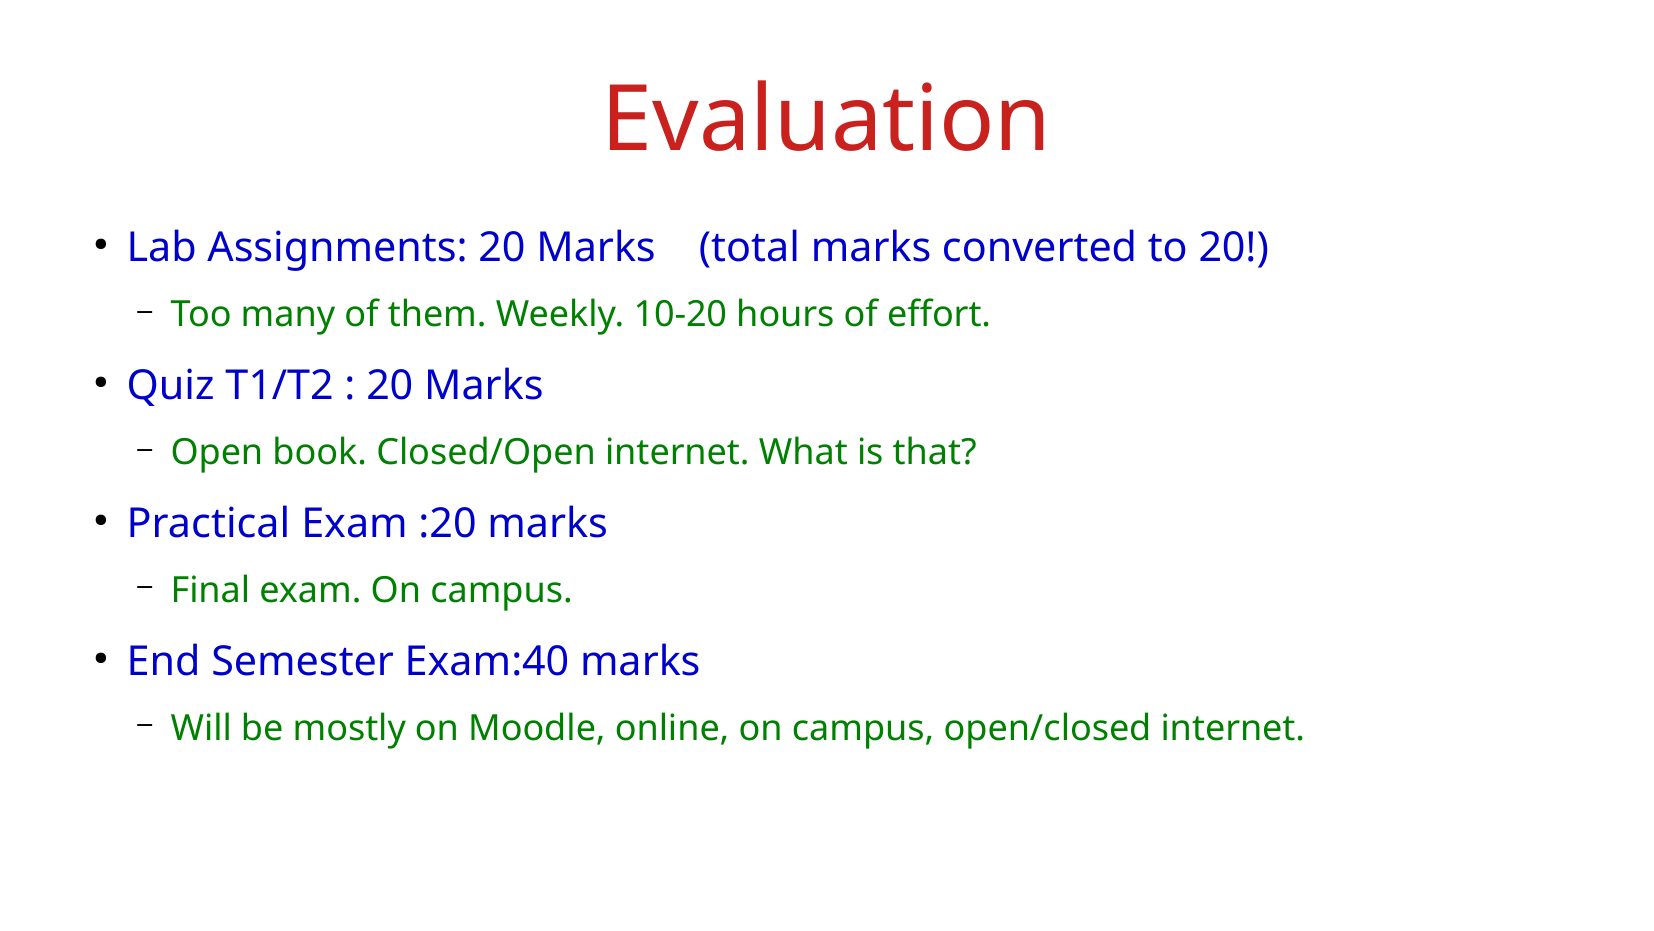

# Evaluation
Lab Assignments: 20 Marks (total marks converted to 20!)
Too many of them. Weekly. 10-20 hours of effort.
Quiz T1/T2 : 20 Marks
Open book. Closed/Open internet. What is that?
Practical Exam :20 marks
Final exam. On campus.
End Semester Exam:40 marks
Will be mostly on Moodle, online, on campus, open/closed internet.